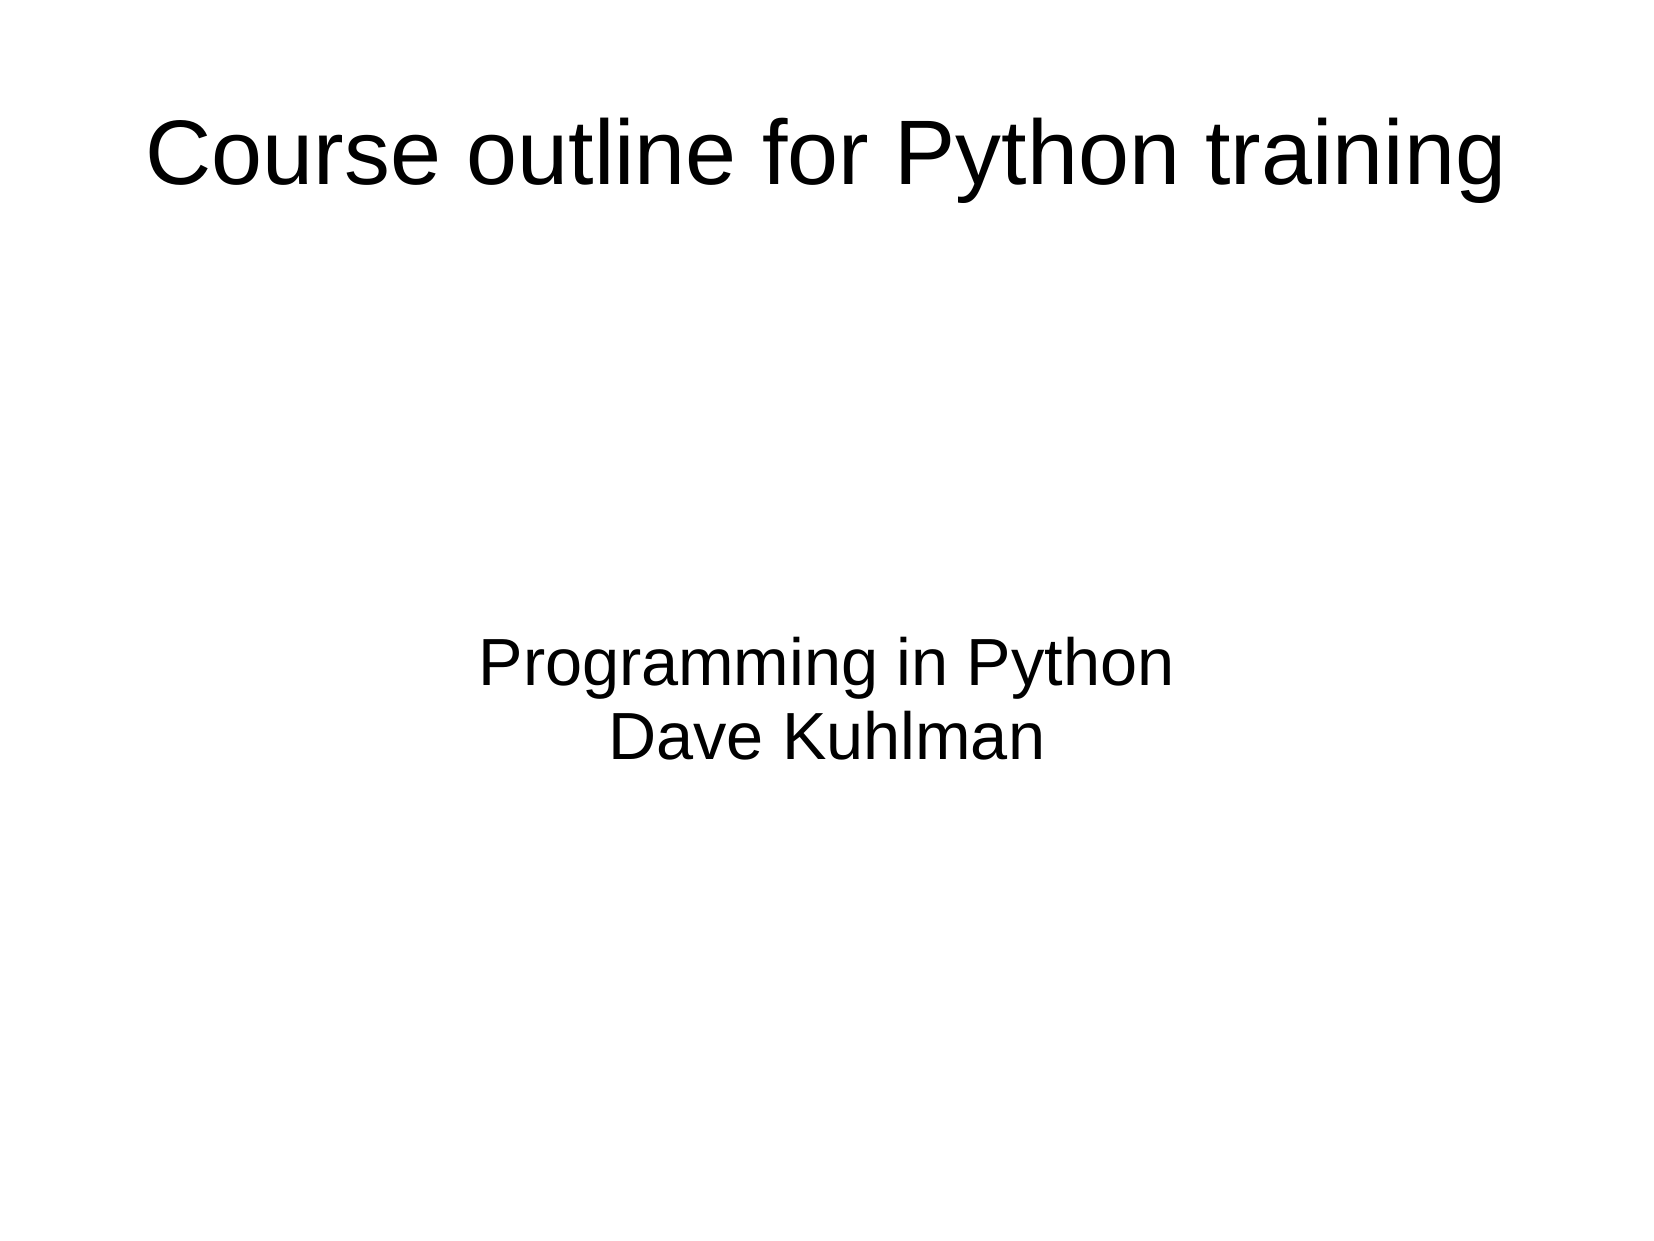

# Course outline for Python training
Programming in Python
Dave Kuhlman